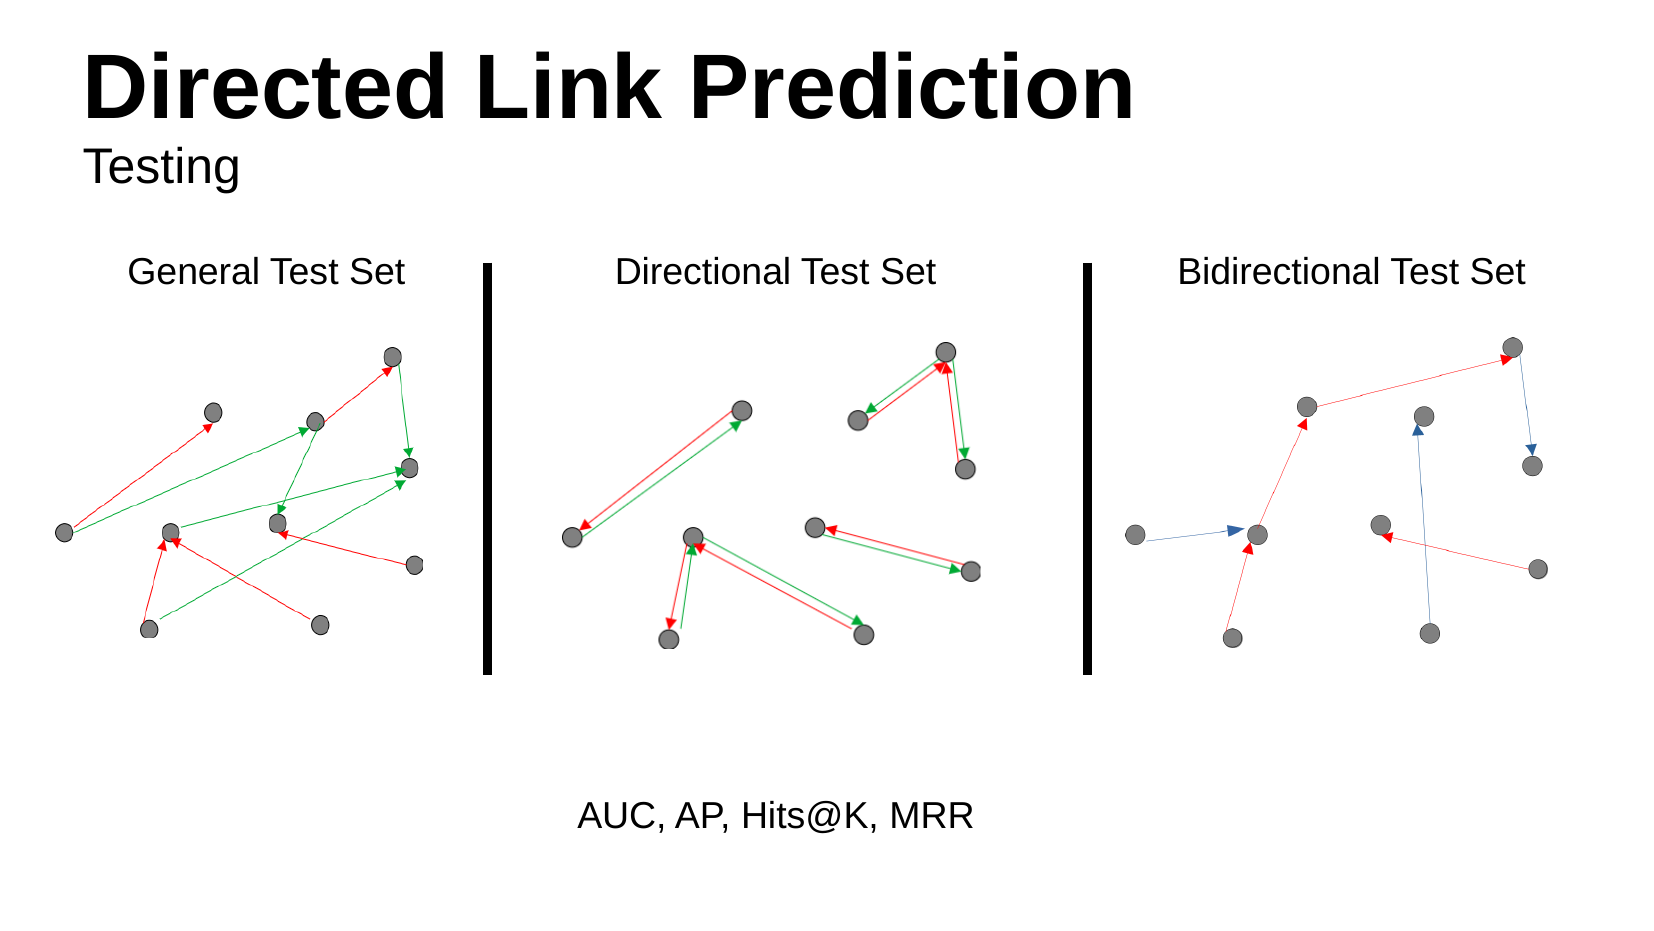

# Directed Link Prediction Testing
General Test Set
Directional Test Set
Bidirectional Test Set
AUC, AP, Hits@K, MRR